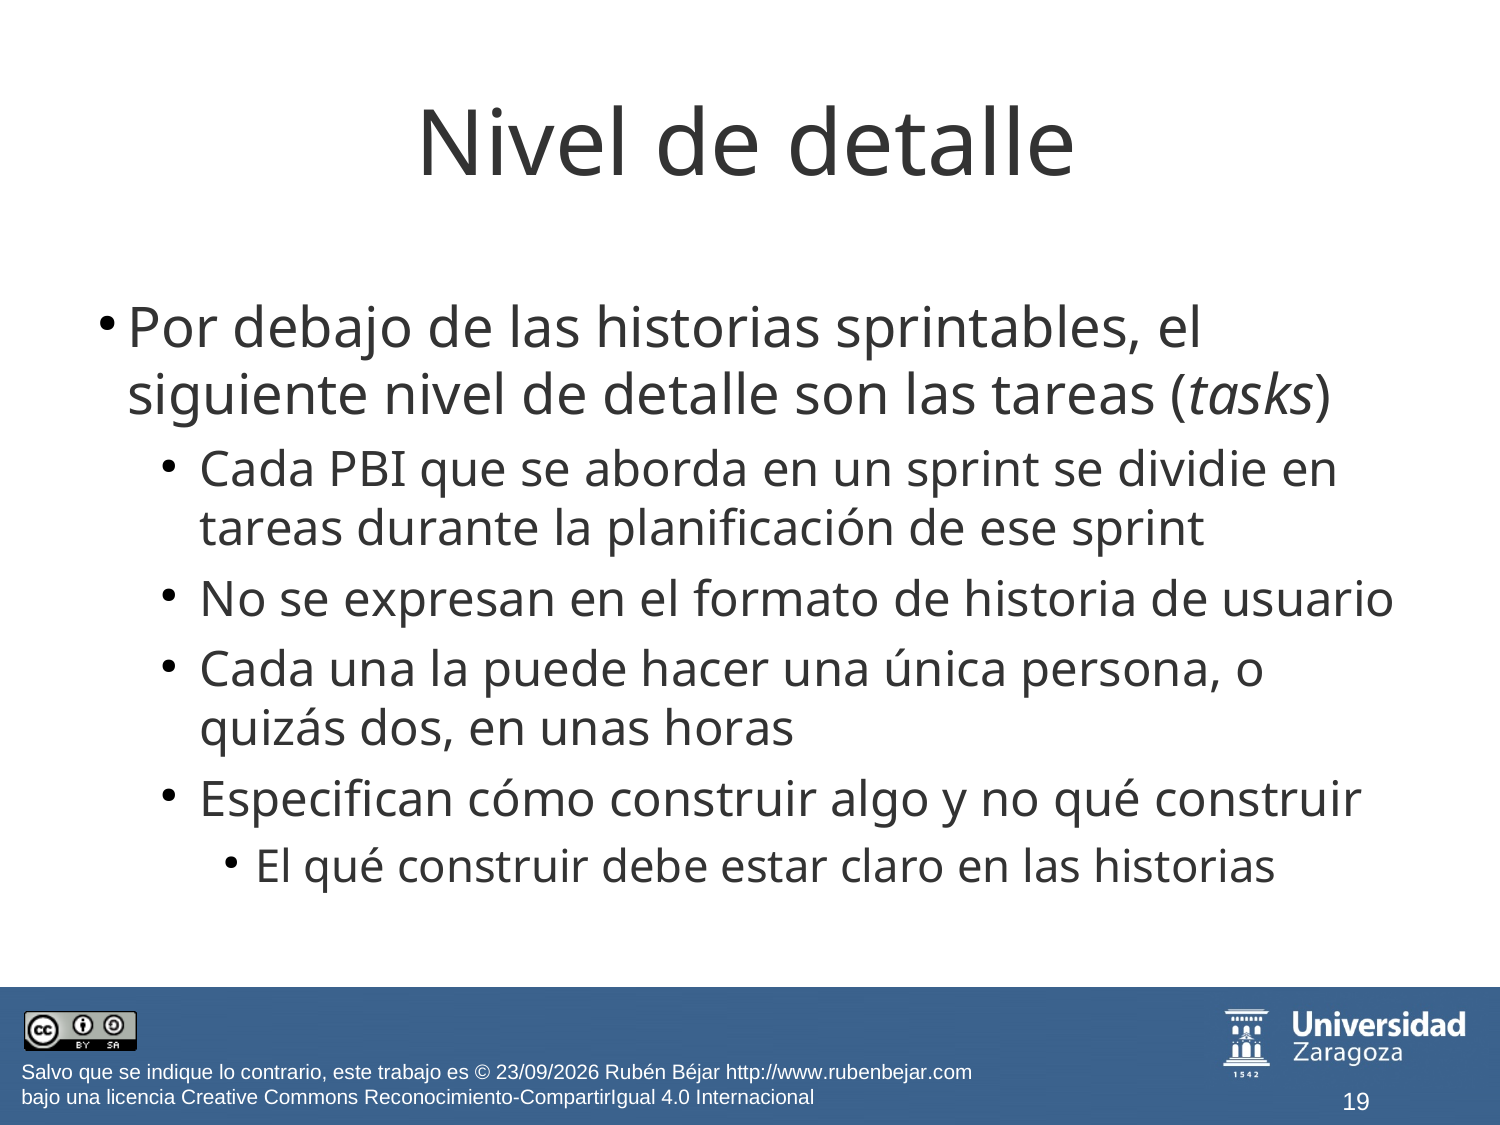

# Nivel de detalle
Por debajo de las historias sprintables, el siguiente nivel de detalle son las tareas (tasks)
Cada PBI que se aborda en un sprint se dividie en tareas durante la planificación de ese sprint
No se expresan en el formato de historia de usuario
Cada una la puede hacer una única persona, o quizás dos, en unas horas
Especifican cómo construir algo y no qué construir
El qué construir debe estar claro en las historias